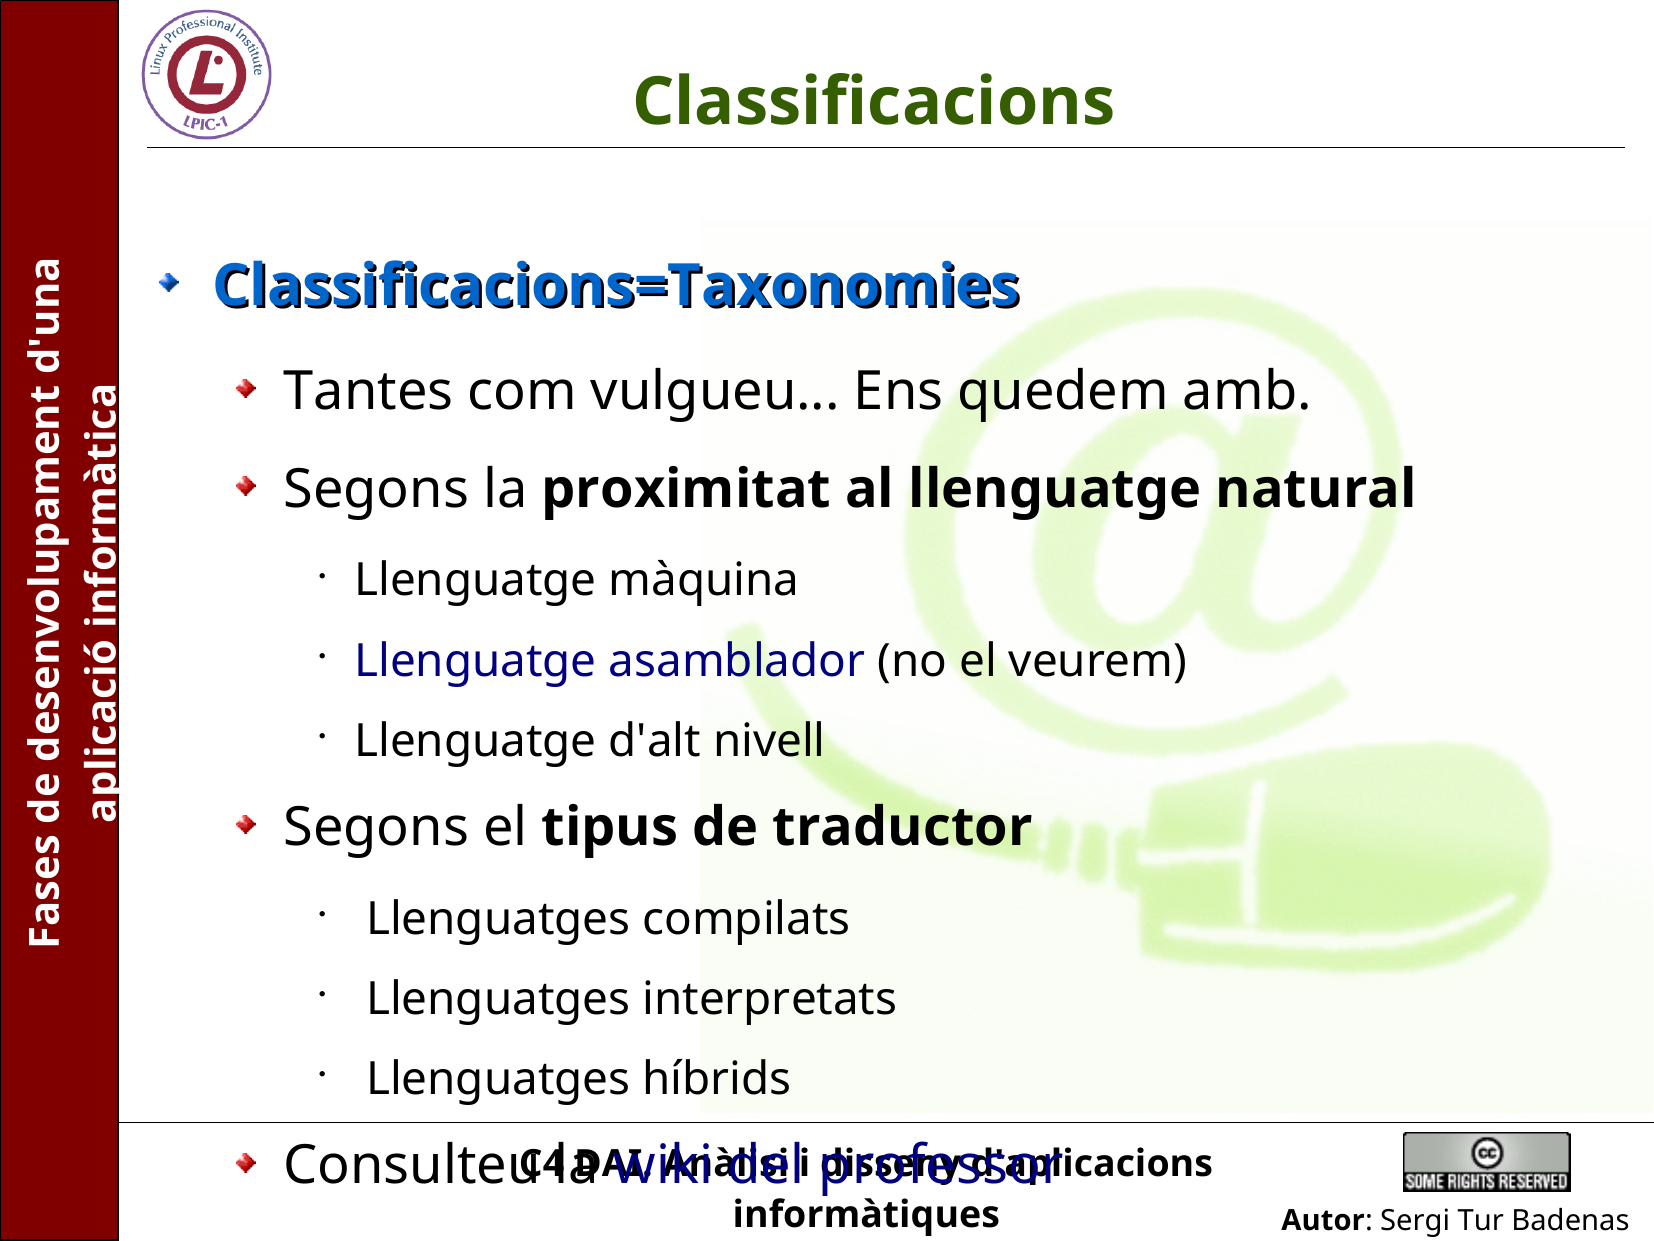

# Classificacions
Classificacions=Taxonomies
Tantes com vulgueu... Ens quedem amb.
Segons la proximitat al llenguatge natural
Llenguatge màquina
Llenguatge asamblador (no el veurem)
Llenguatge d'alt nivell
Segons el tipus de traductor
 Llenguatges compilats
 Llenguatges interpretats
 Llenguatges híbrids
Consulteu la wiki del professor